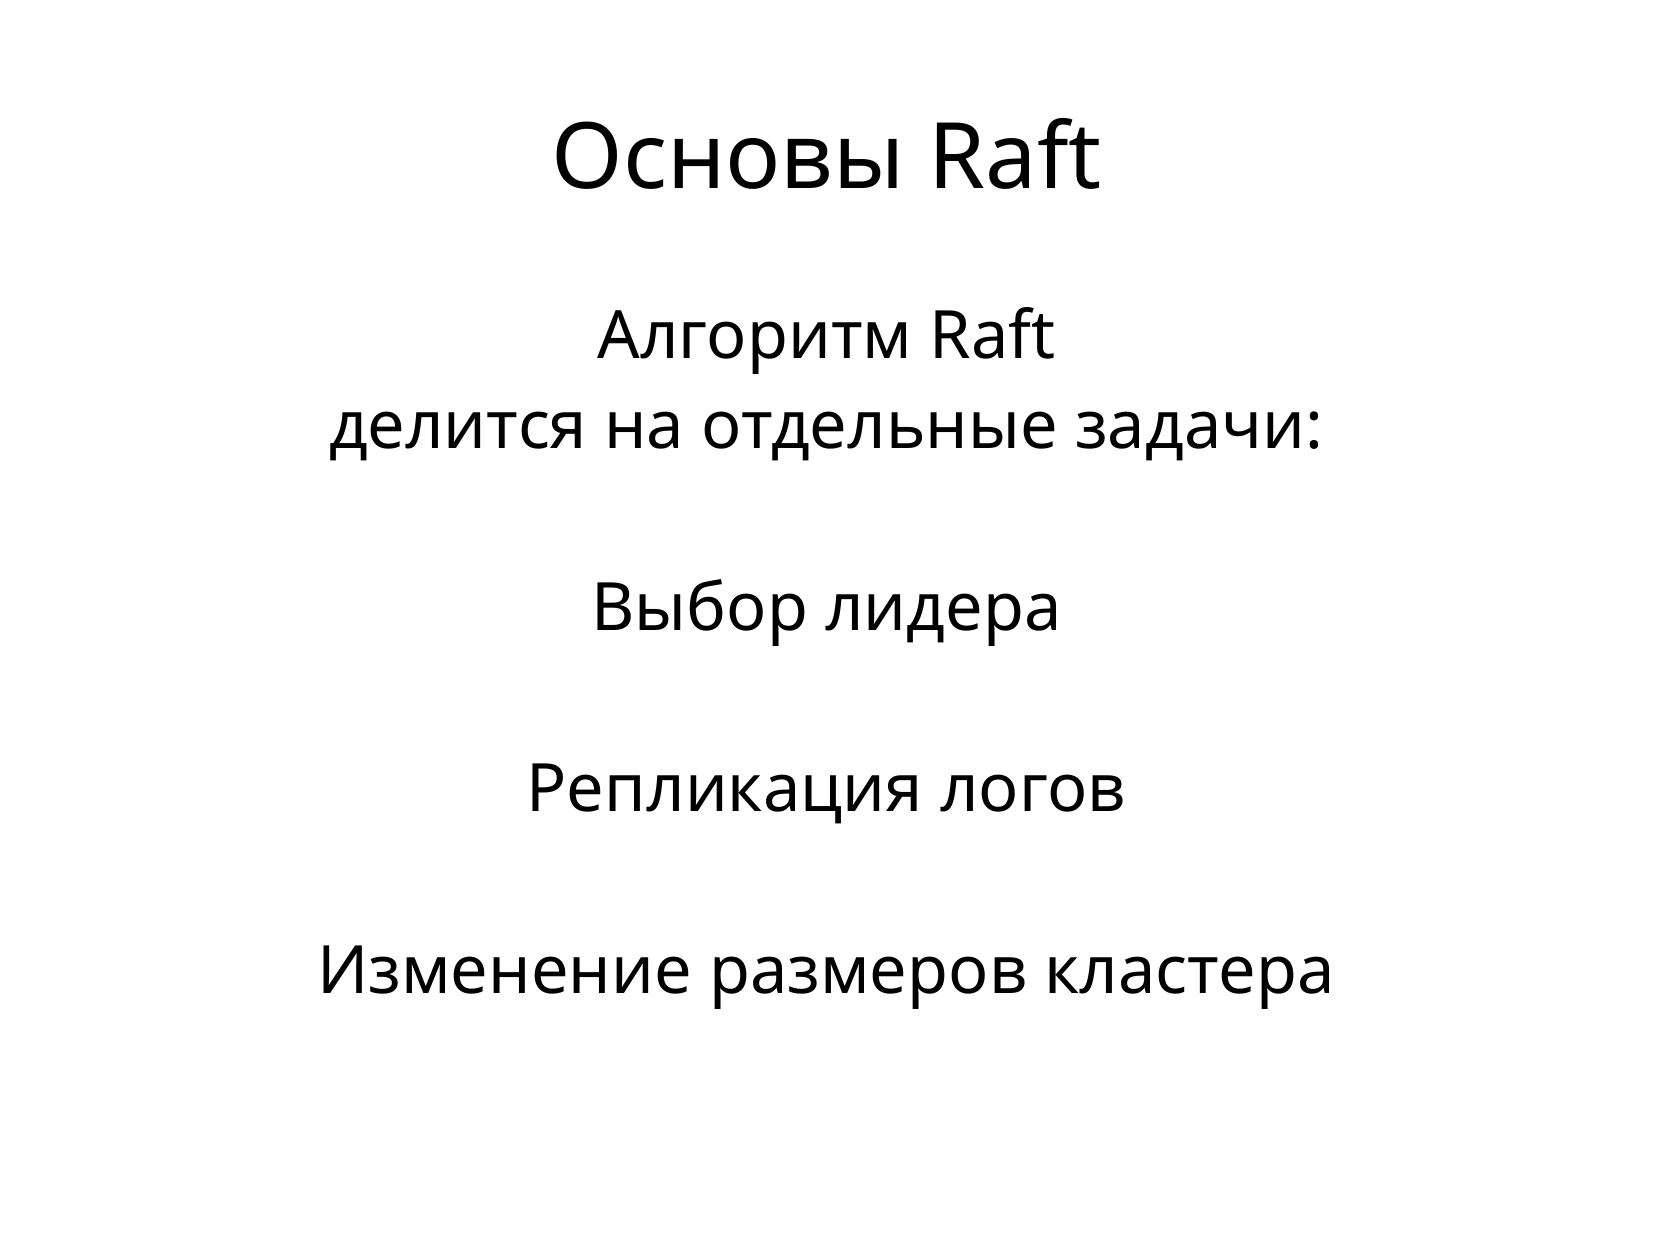

# Основы Raft
Алгоритм Raft
делится на отдельные задачи:
Выбор лидера
Репликация логов
Изменение размеров кластера